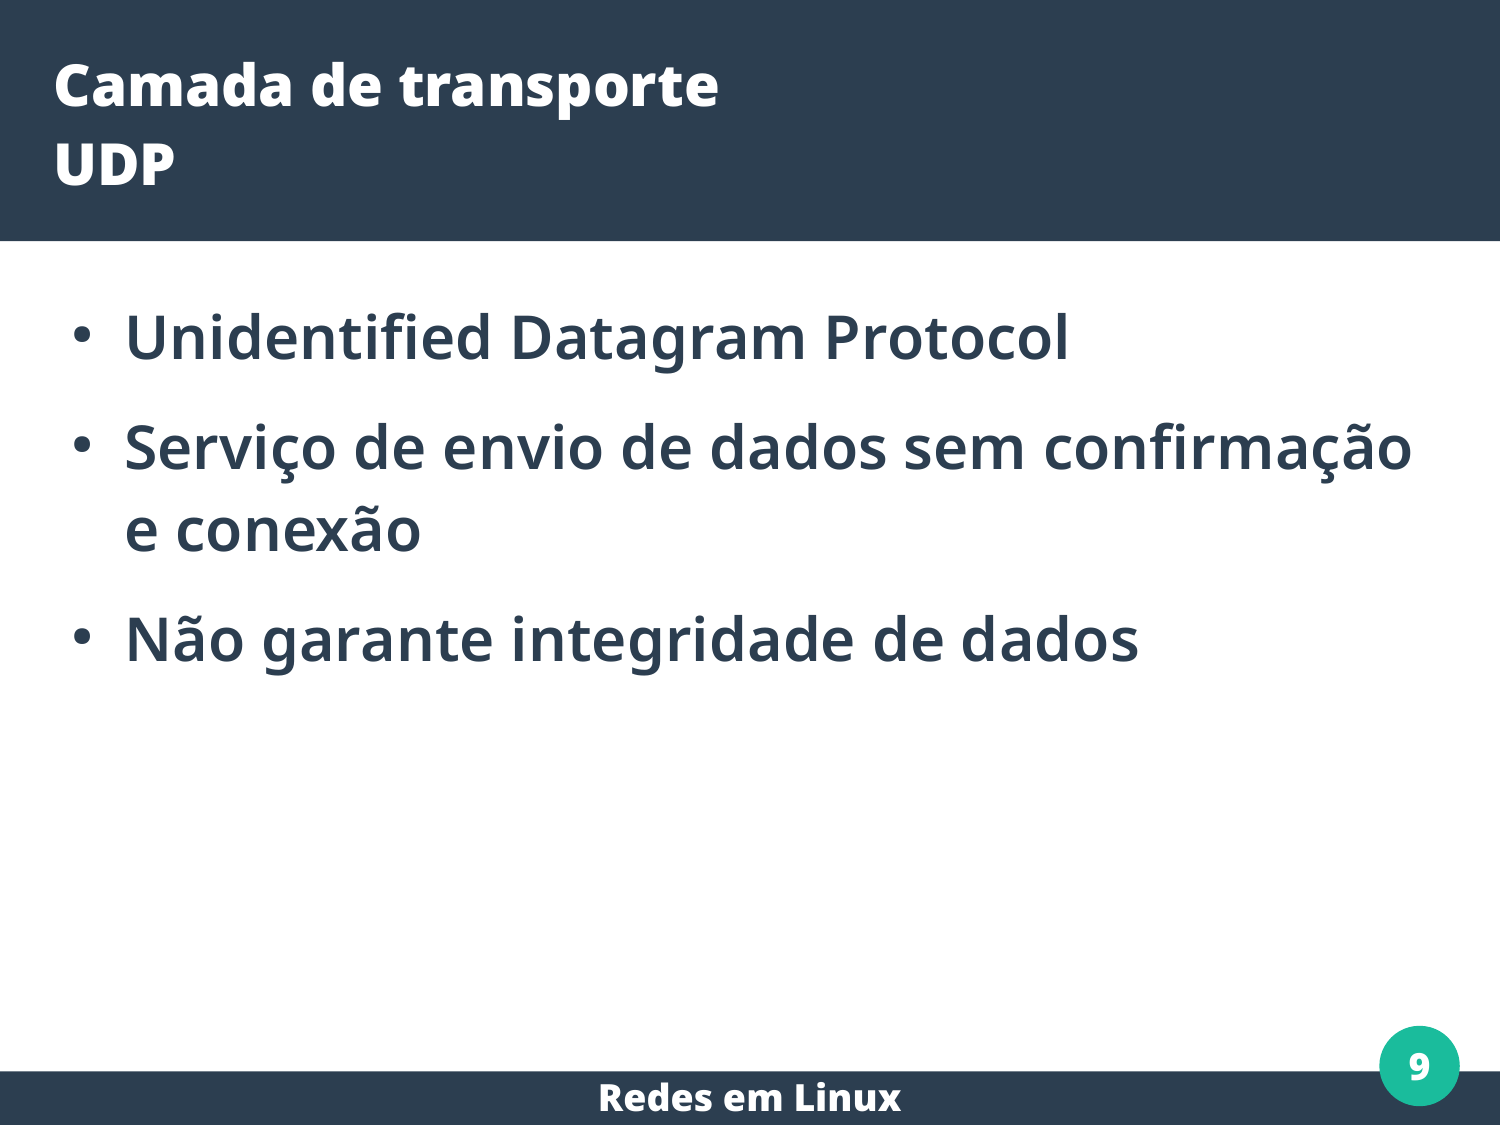

# Camada de transporte UDP
Unidentified Datagram Protocol
Serviço de envio de dados sem confirmação e conexão
Não garante integridade de dados
9
Redes em Linux